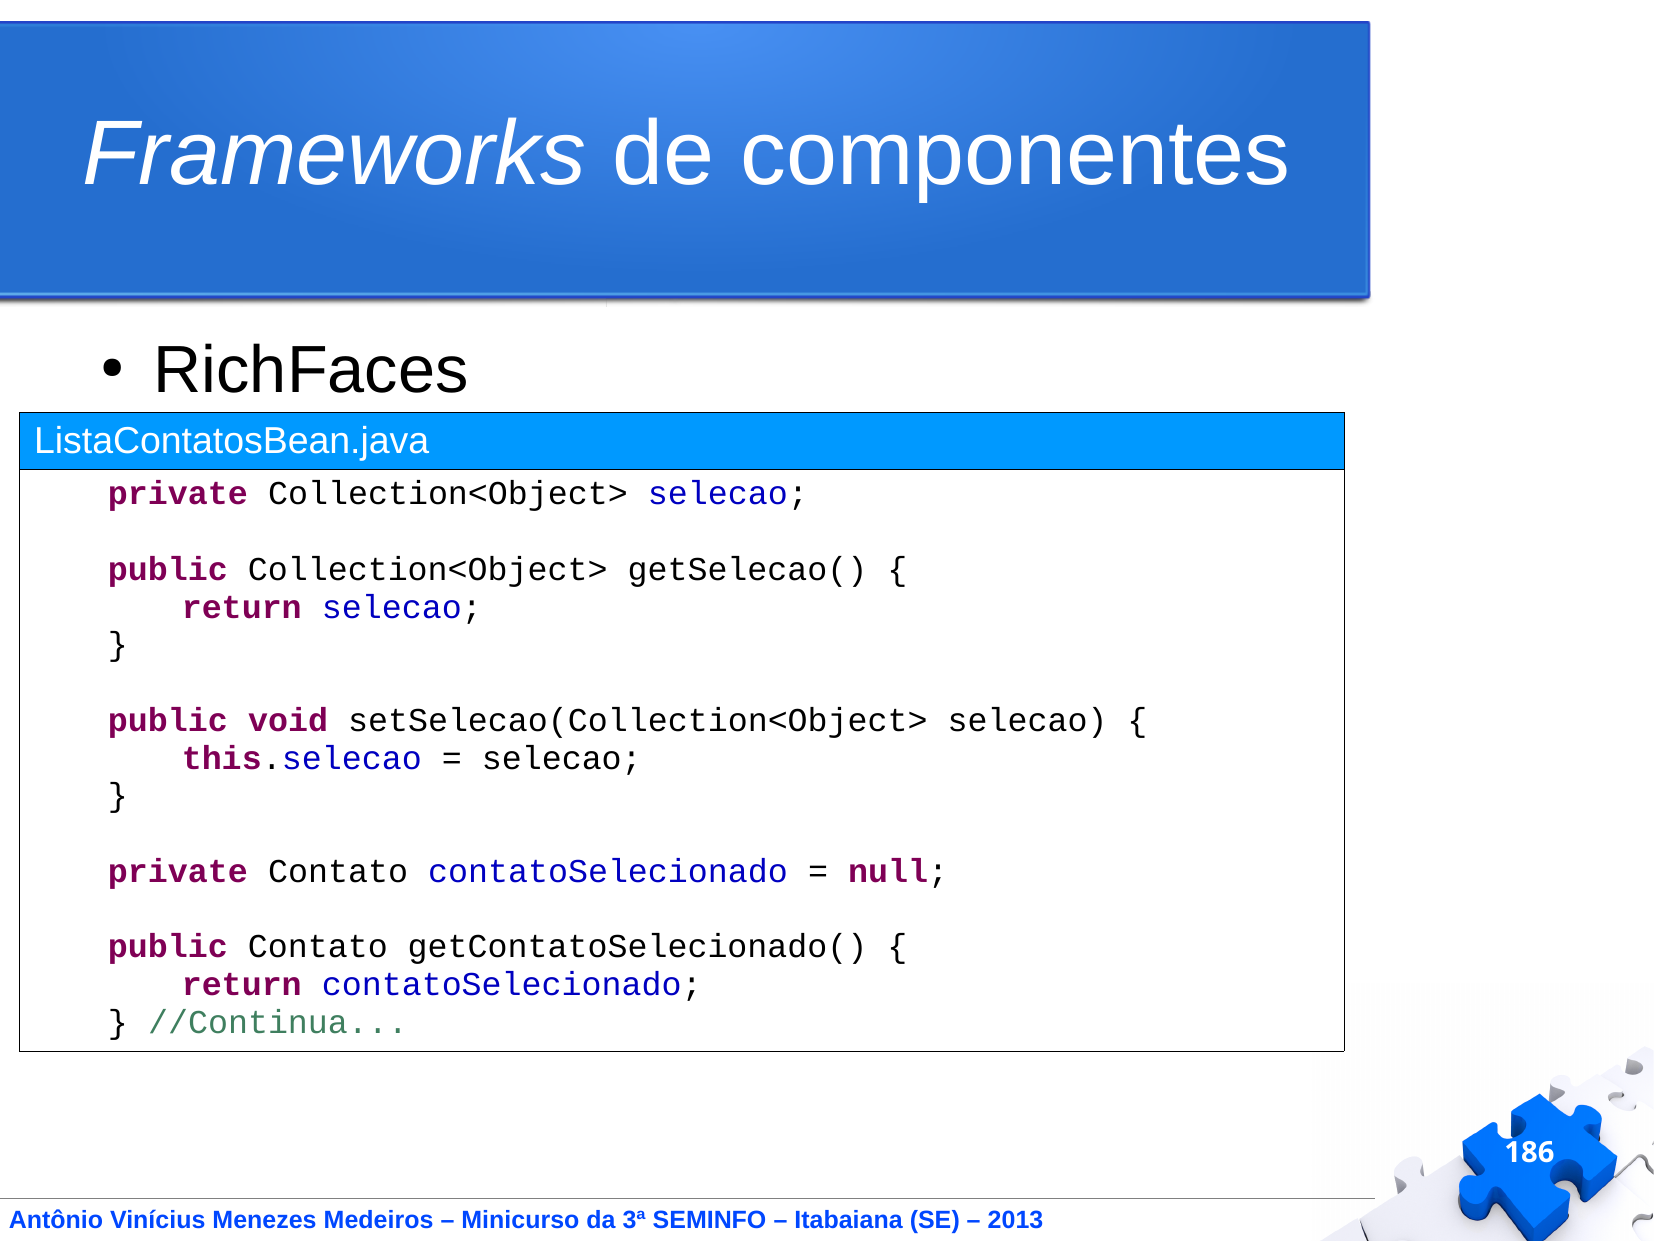

# Frameworks de componentes
RichFaces
| ListaContatosBean.java |
| --- |
| private Collection<Object> selecao; public Collection<Object> getSelecao() { return selecao; } public void setSelecao(Collection<Object> selecao) { this.selecao = selecao; } private Contato contatoSelecionado = null; public Contato getContatoSelecionado() { return contatoSelecionado; } //Continua... |
186